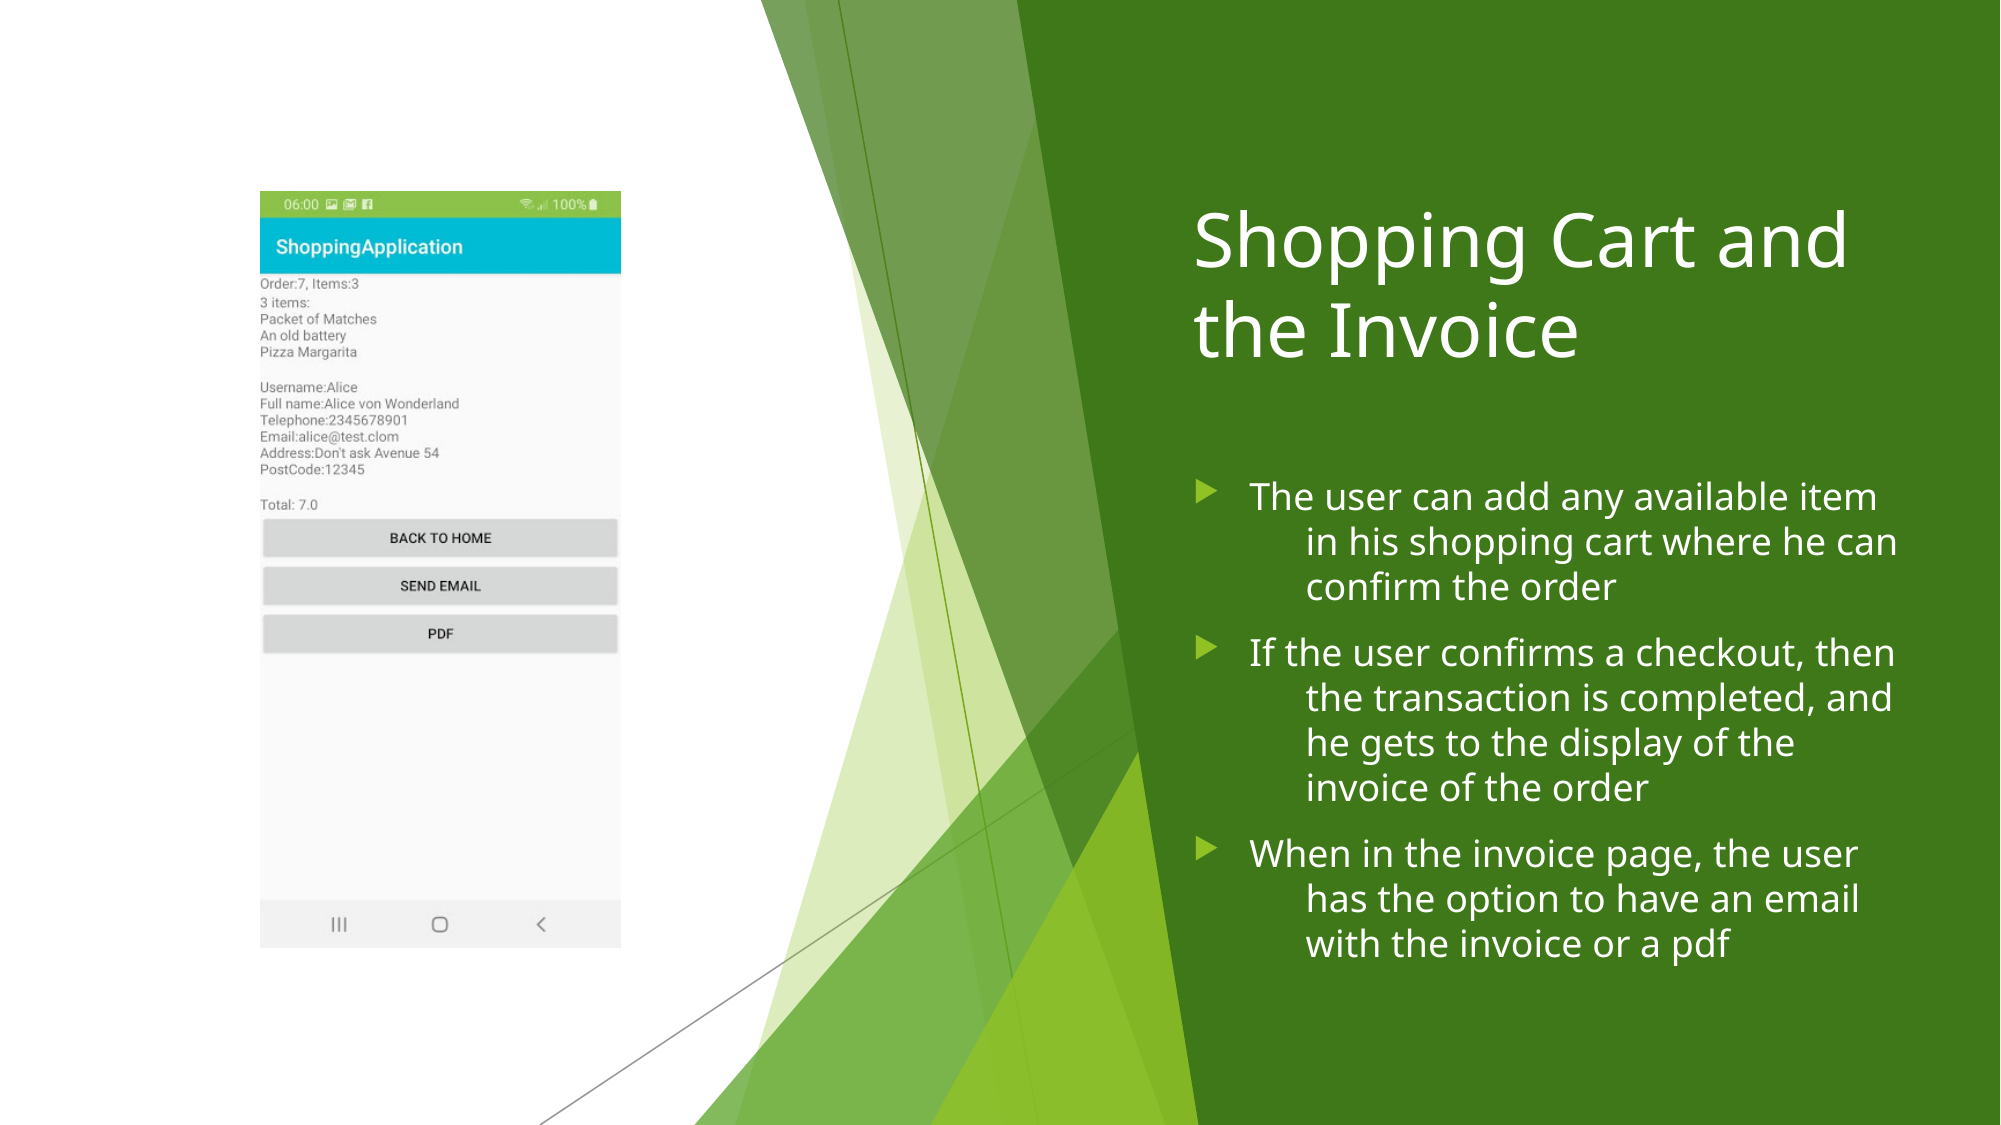

# Shopping Cart and the Invoice
The user can add any available item in his shopping cart where he can confirm the order
If the user confirms a checkout, then the transaction is completed, and he gets to the display of the invoice of the order
When in the invoice page, the user has the option to have an email with the invoice or a pdf